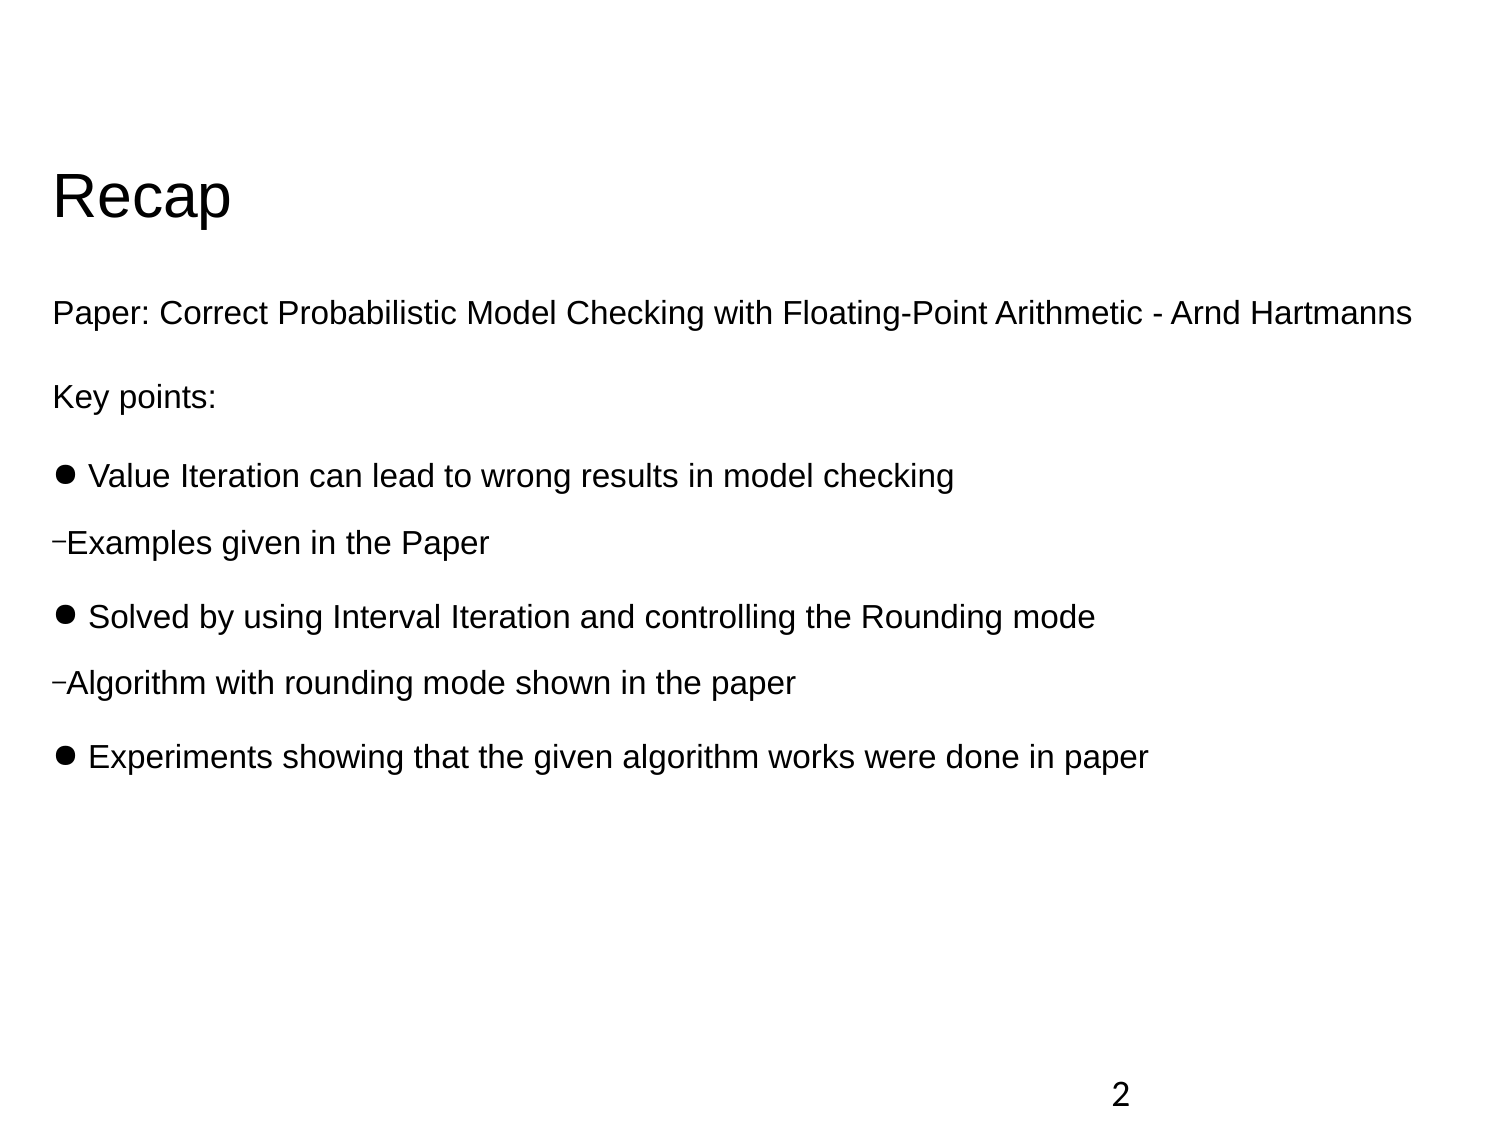

Recap
# Paper: Correct Probabilistic Model Checking with Floating-Point Arithmetic - Arnd Hartmanns
Key points:
 Value Iteration can lead to wrong results in model checking
Examples given in the Paper
 Solved by using Interval Iteration and controlling the Rounding mode
Algorithm with rounding mode shown in the paper
 Experiments showing that the given algorithm works were done in paper